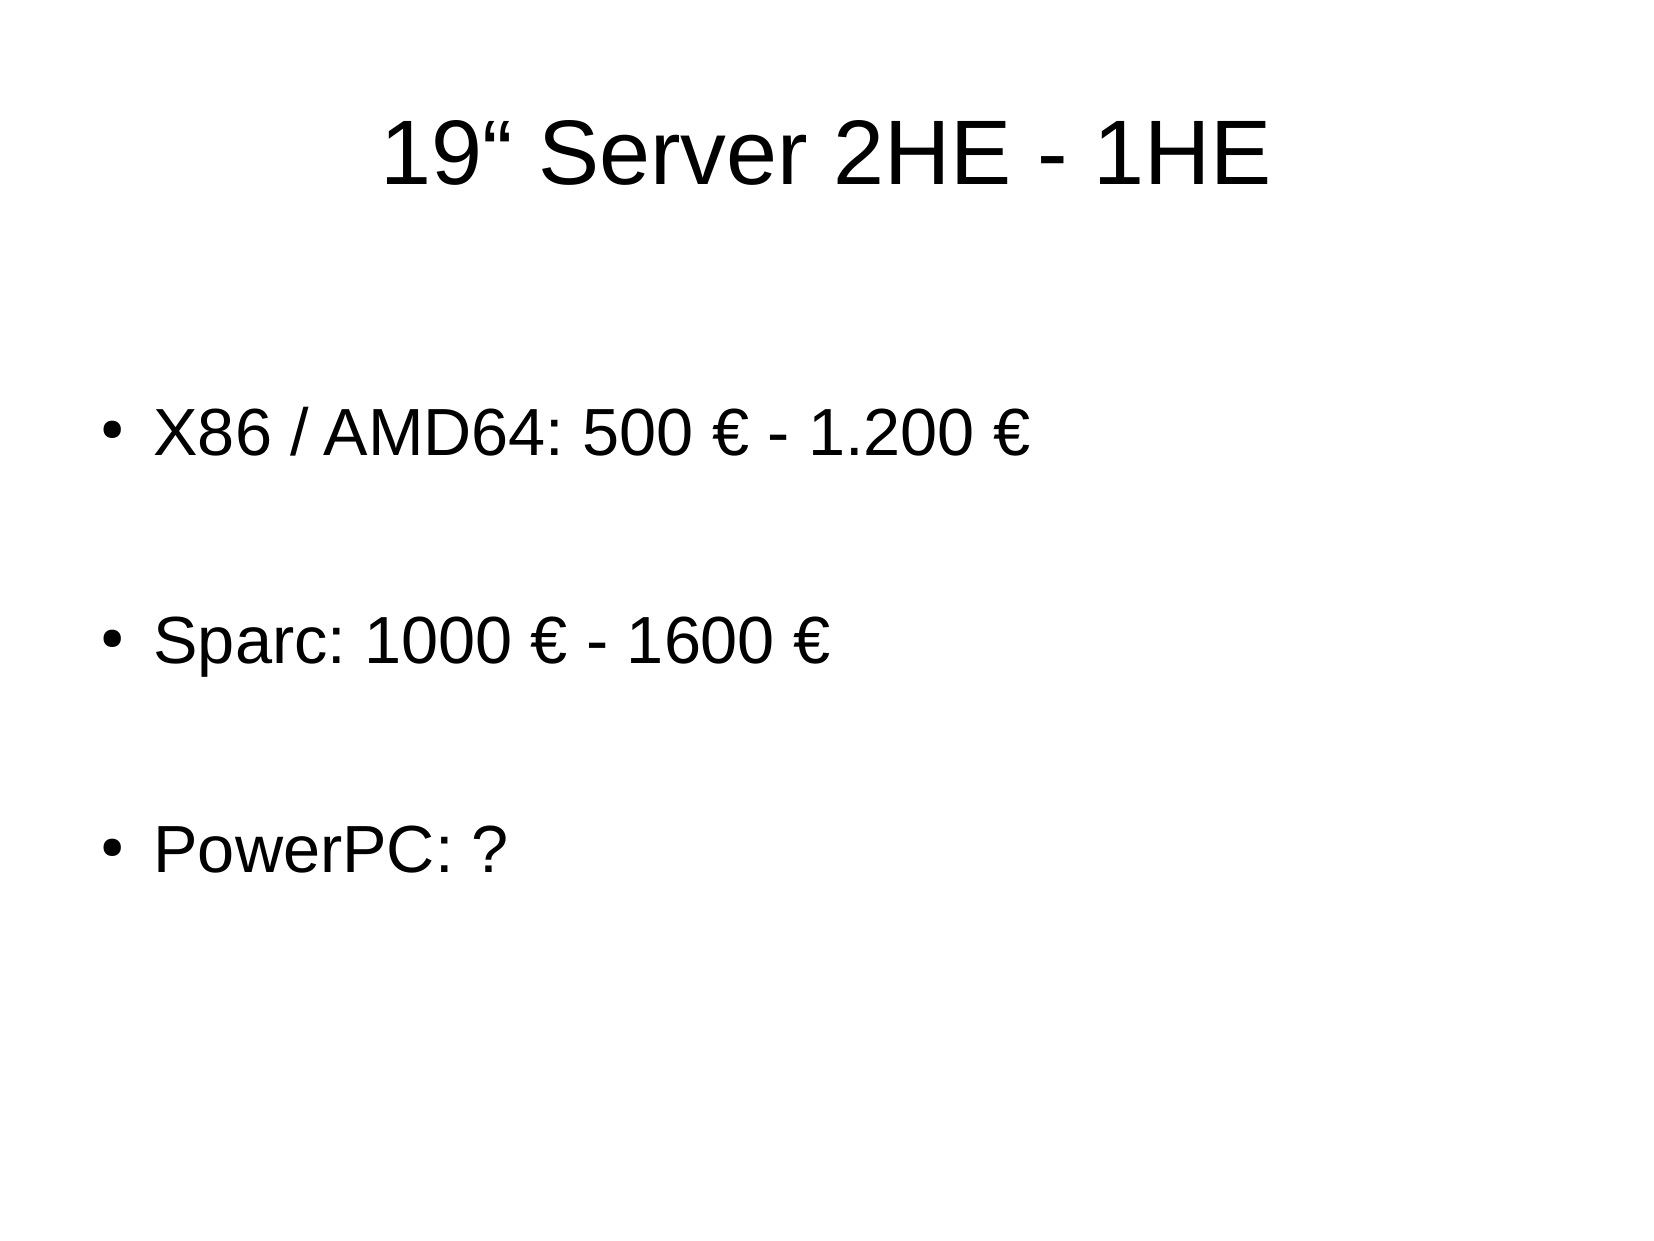

# 19“ Server 2HE - 1HE
X86 / AMD64: 500 € - 1.200 €
Sparc: 1000 € - 1600 €
PowerPC: ?